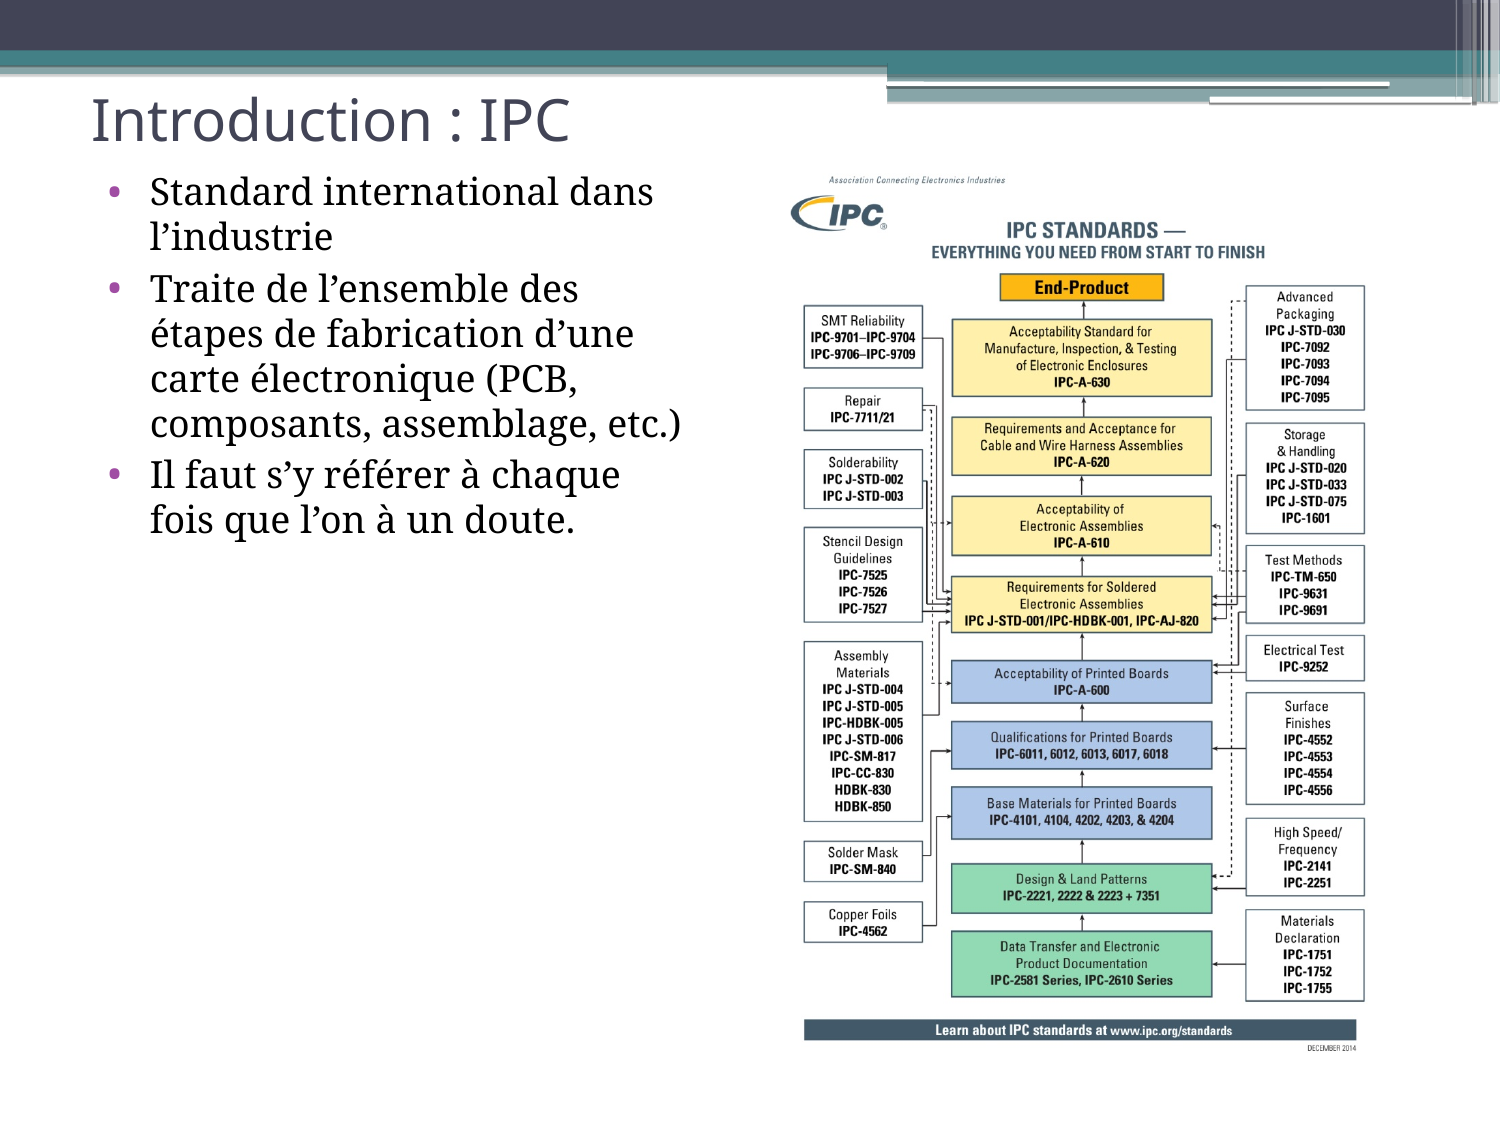

# Introduction : IPC
Standard international dans l’industrie
Traite de l’ensemble des étapes de fabrication d’une carte électronique (PCB, composants, assemblage, etc.)
Il faut s’y référer à chaque fois que l’on à un doute.